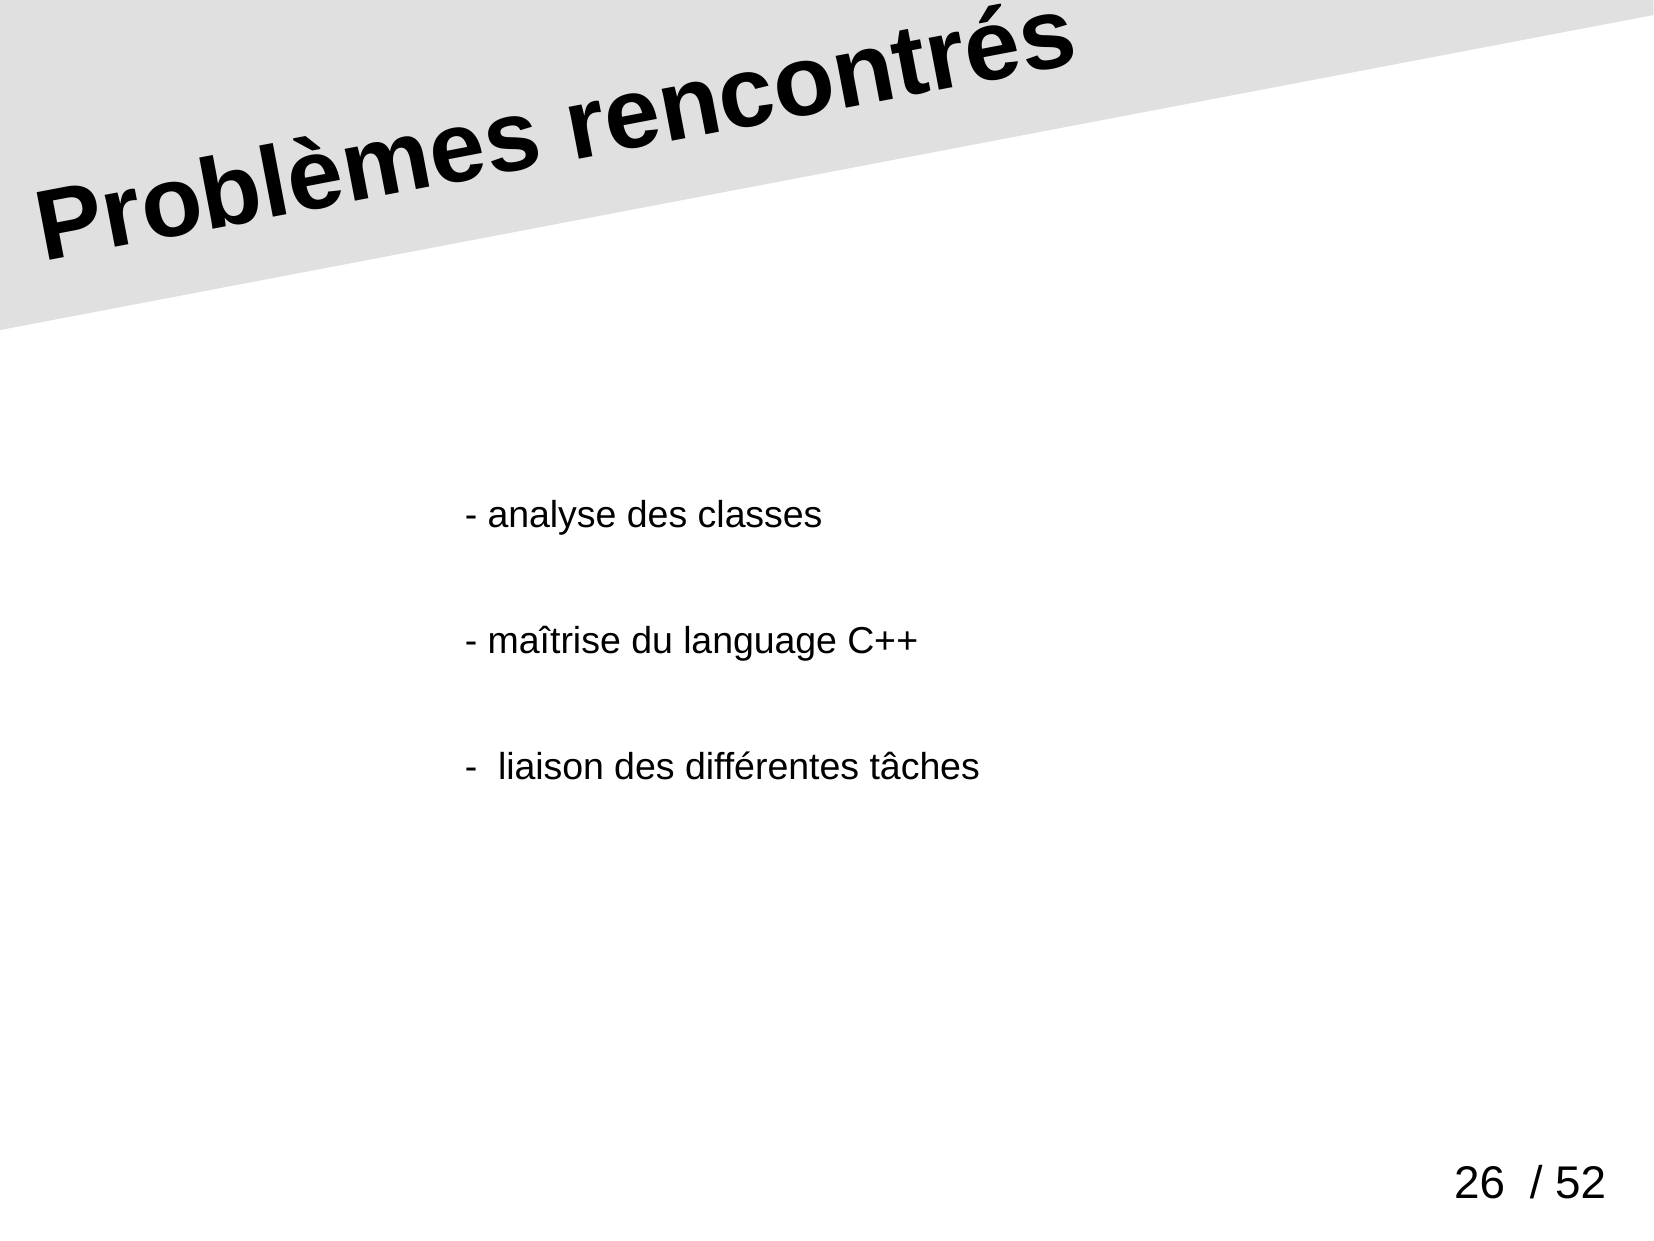

# Problèmes rencontrés
- analyse des classes
- maîtrise du language C++
- liaison des différentes tâches